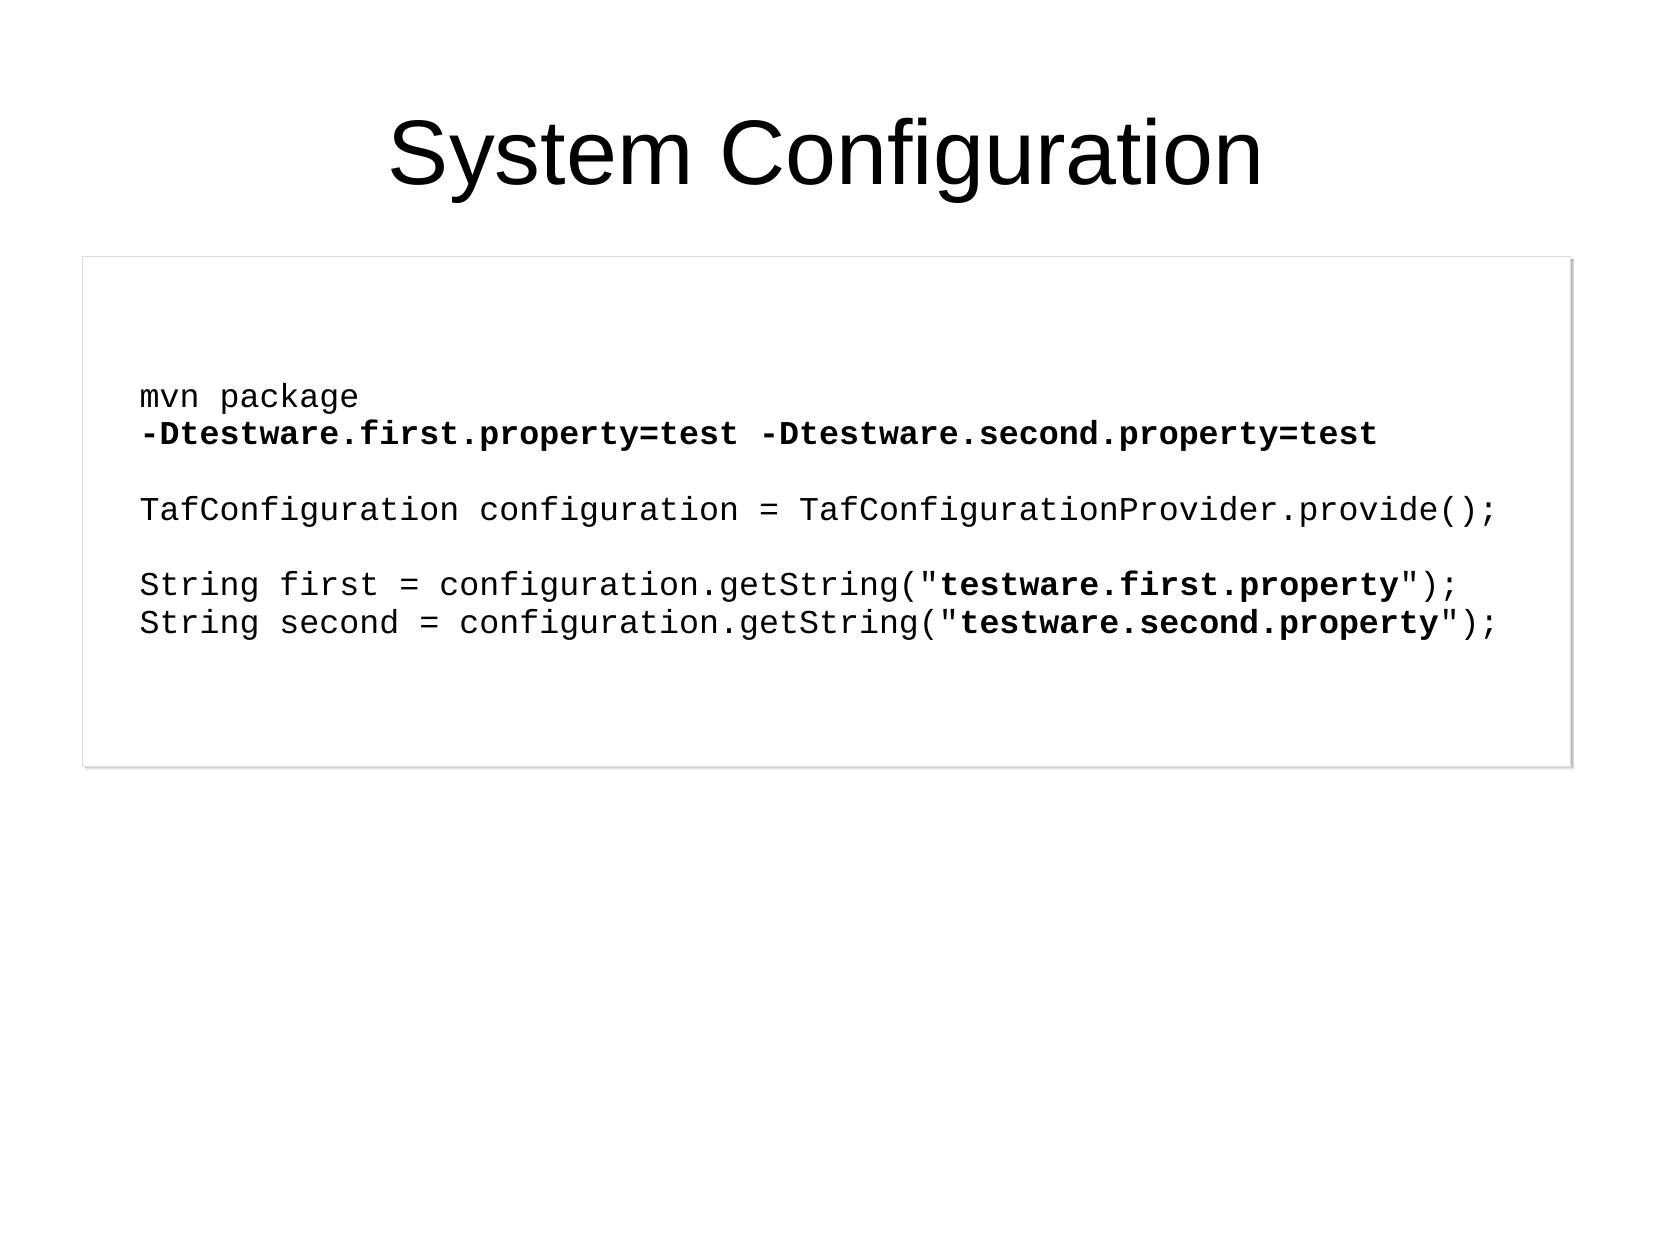

# System Configuration
mvn package
-Dtestware.first.property=test -Dtestware.second.property=test
TafConfiguration configuration = TafConfigurationProvider.provide();
String first = configuration.getString("testware.first.property");
String second = configuration.getString("testware.second.property");